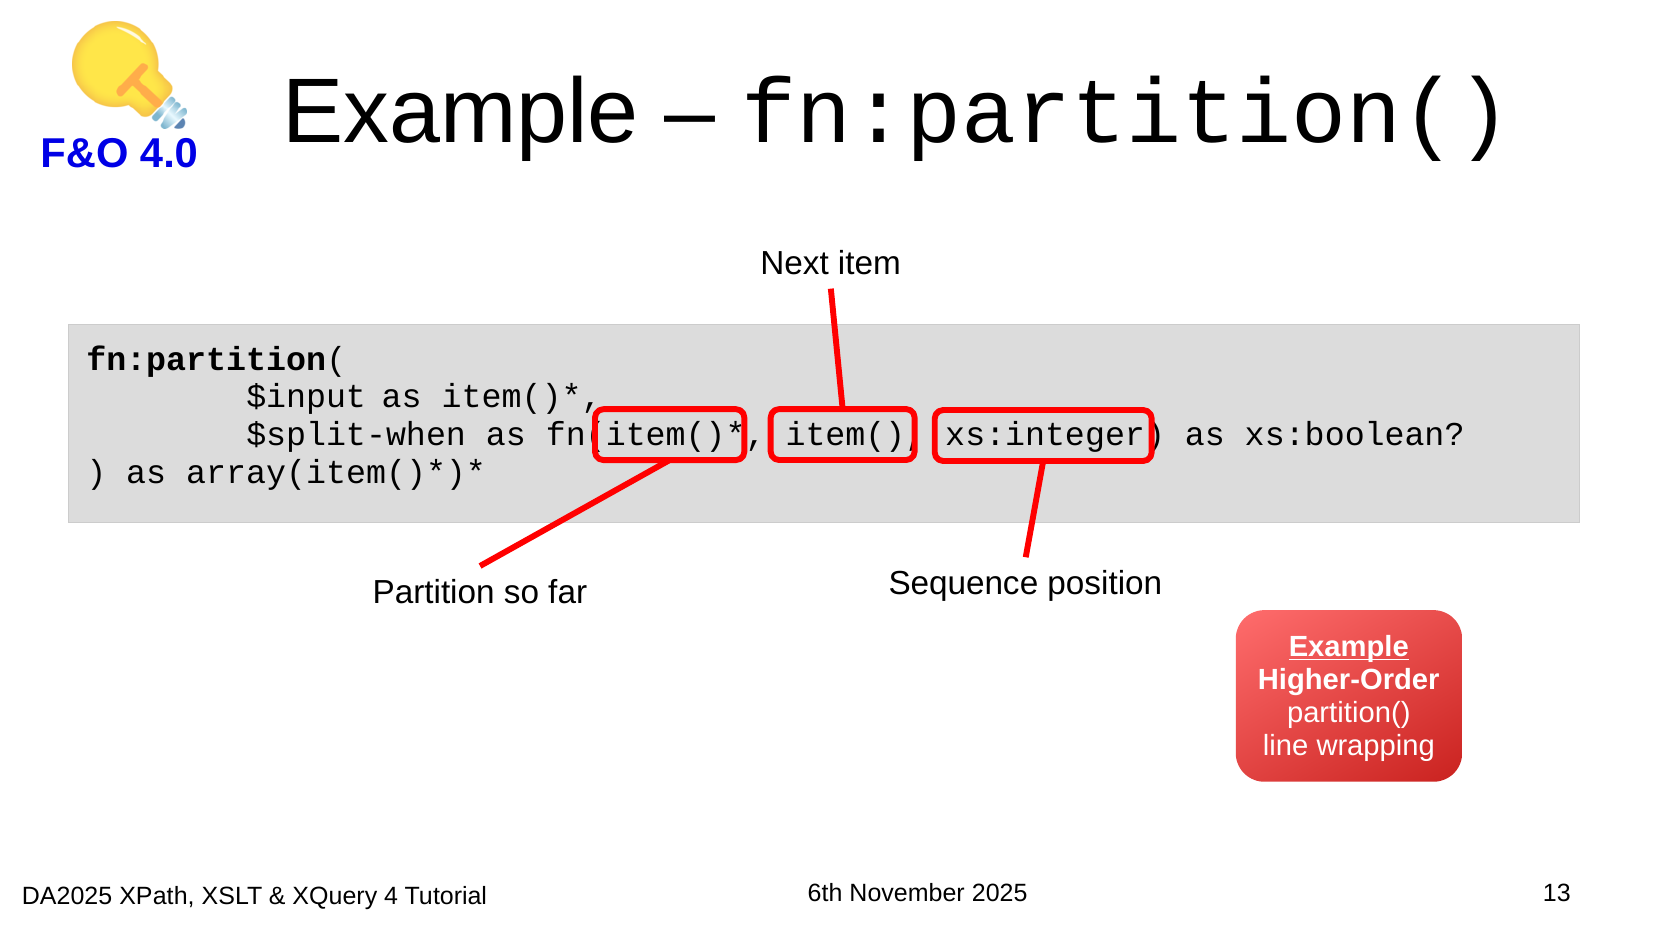

# Example – fn:partition()
Next item
fn:partition(
 $input	as item()*,
 $split-when as fn(item()*, item(), xs:integer) as xs:boolean?
) as array(item()*)*
Partition so far
Sequence position
Example
Higher-Order
partition()
line wrapping
13
6th November 2025
DA2025 XPath, XSLT & XQuery 4 Tutorial